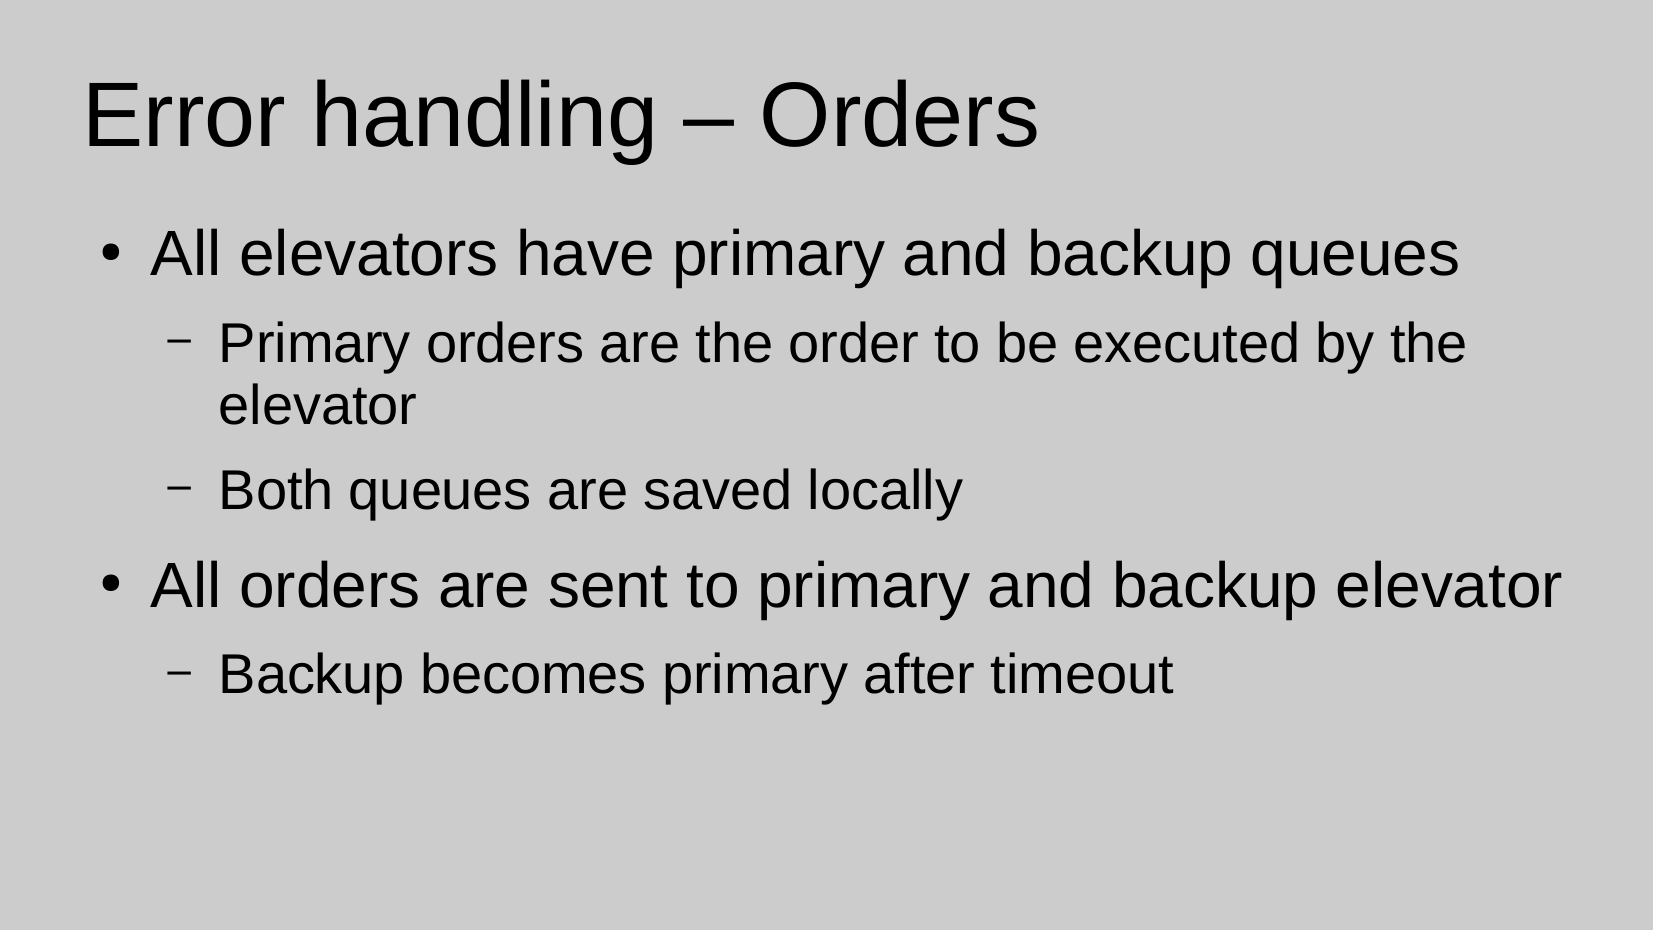

# Error handling – Orders
All elevators have primary and backup queues
Primary orders are the order to be executed by the elevator
Both queues are saved locally
All orders are sent to primary and backup elevator
Backup becomes primary after timeout